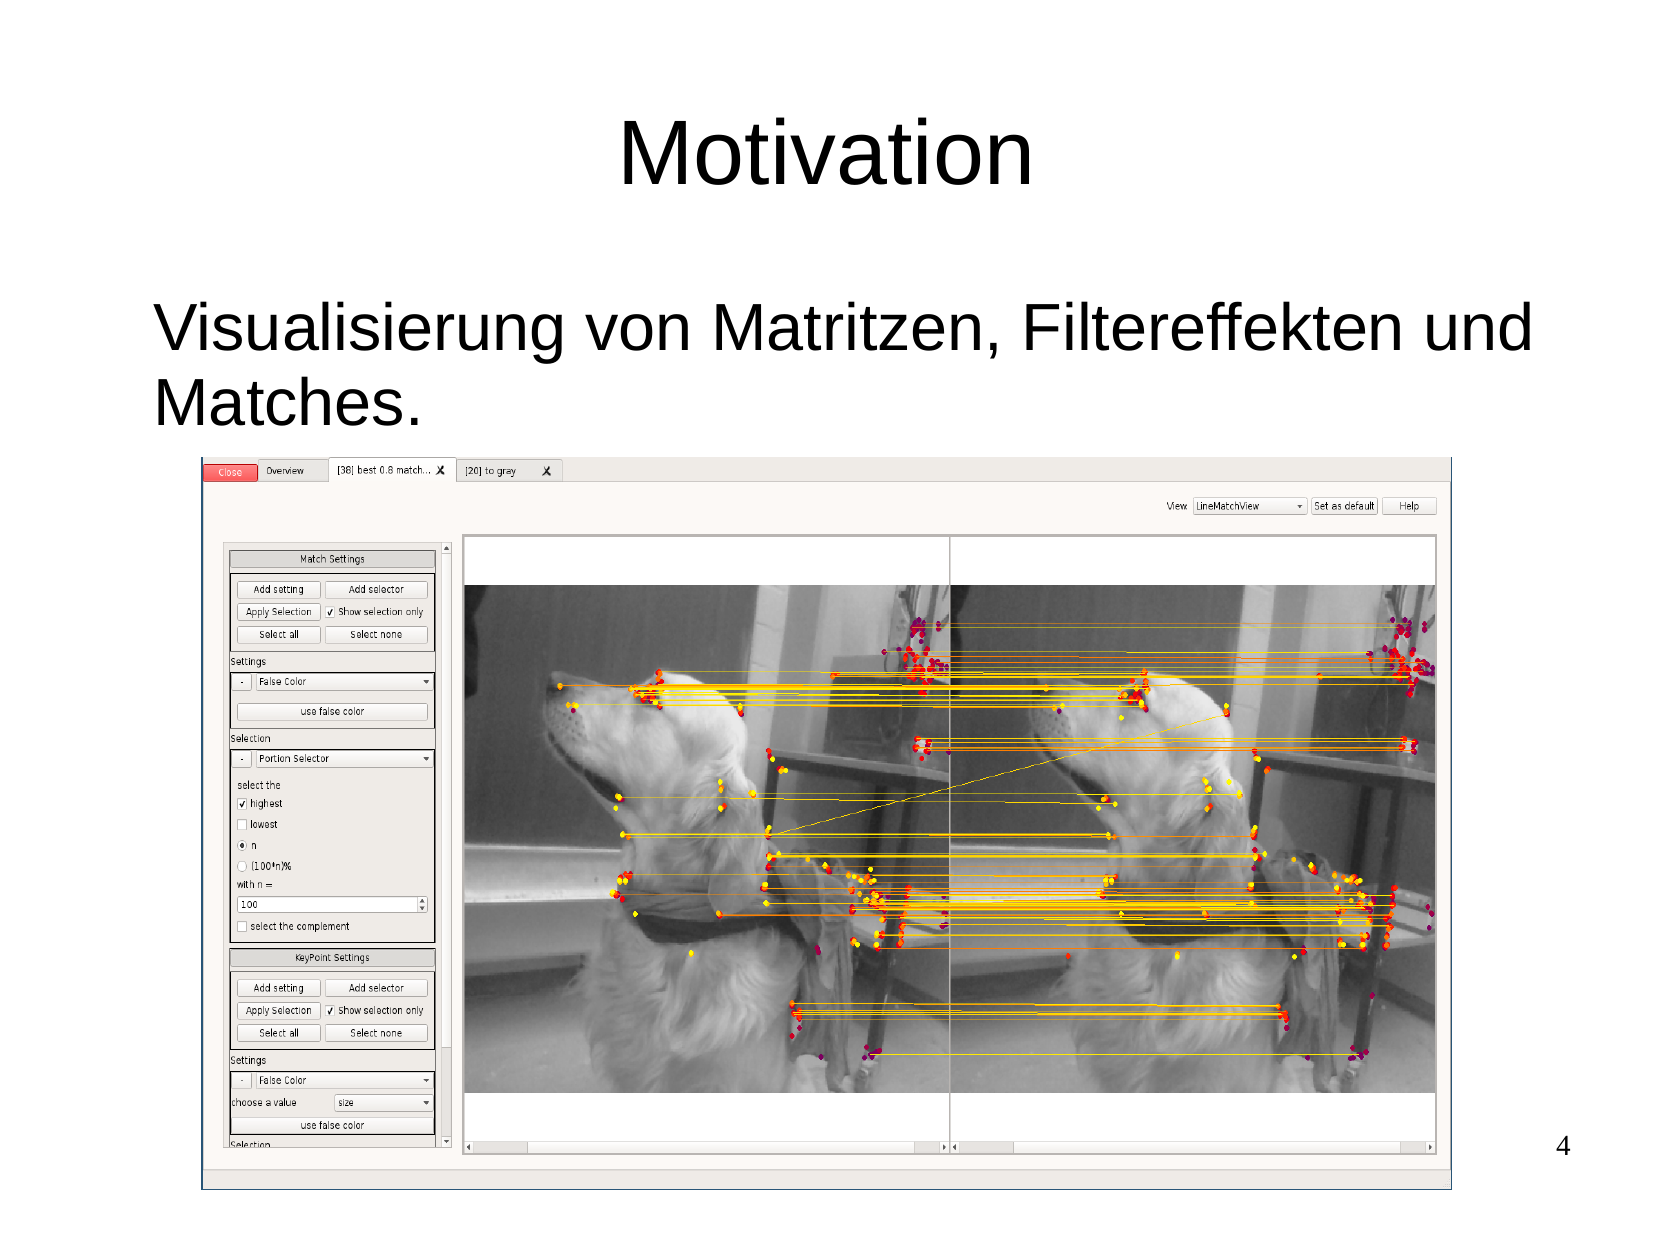

# Motivation
Visualisierung von Matritzen, Filtereffekten und Matches.
4